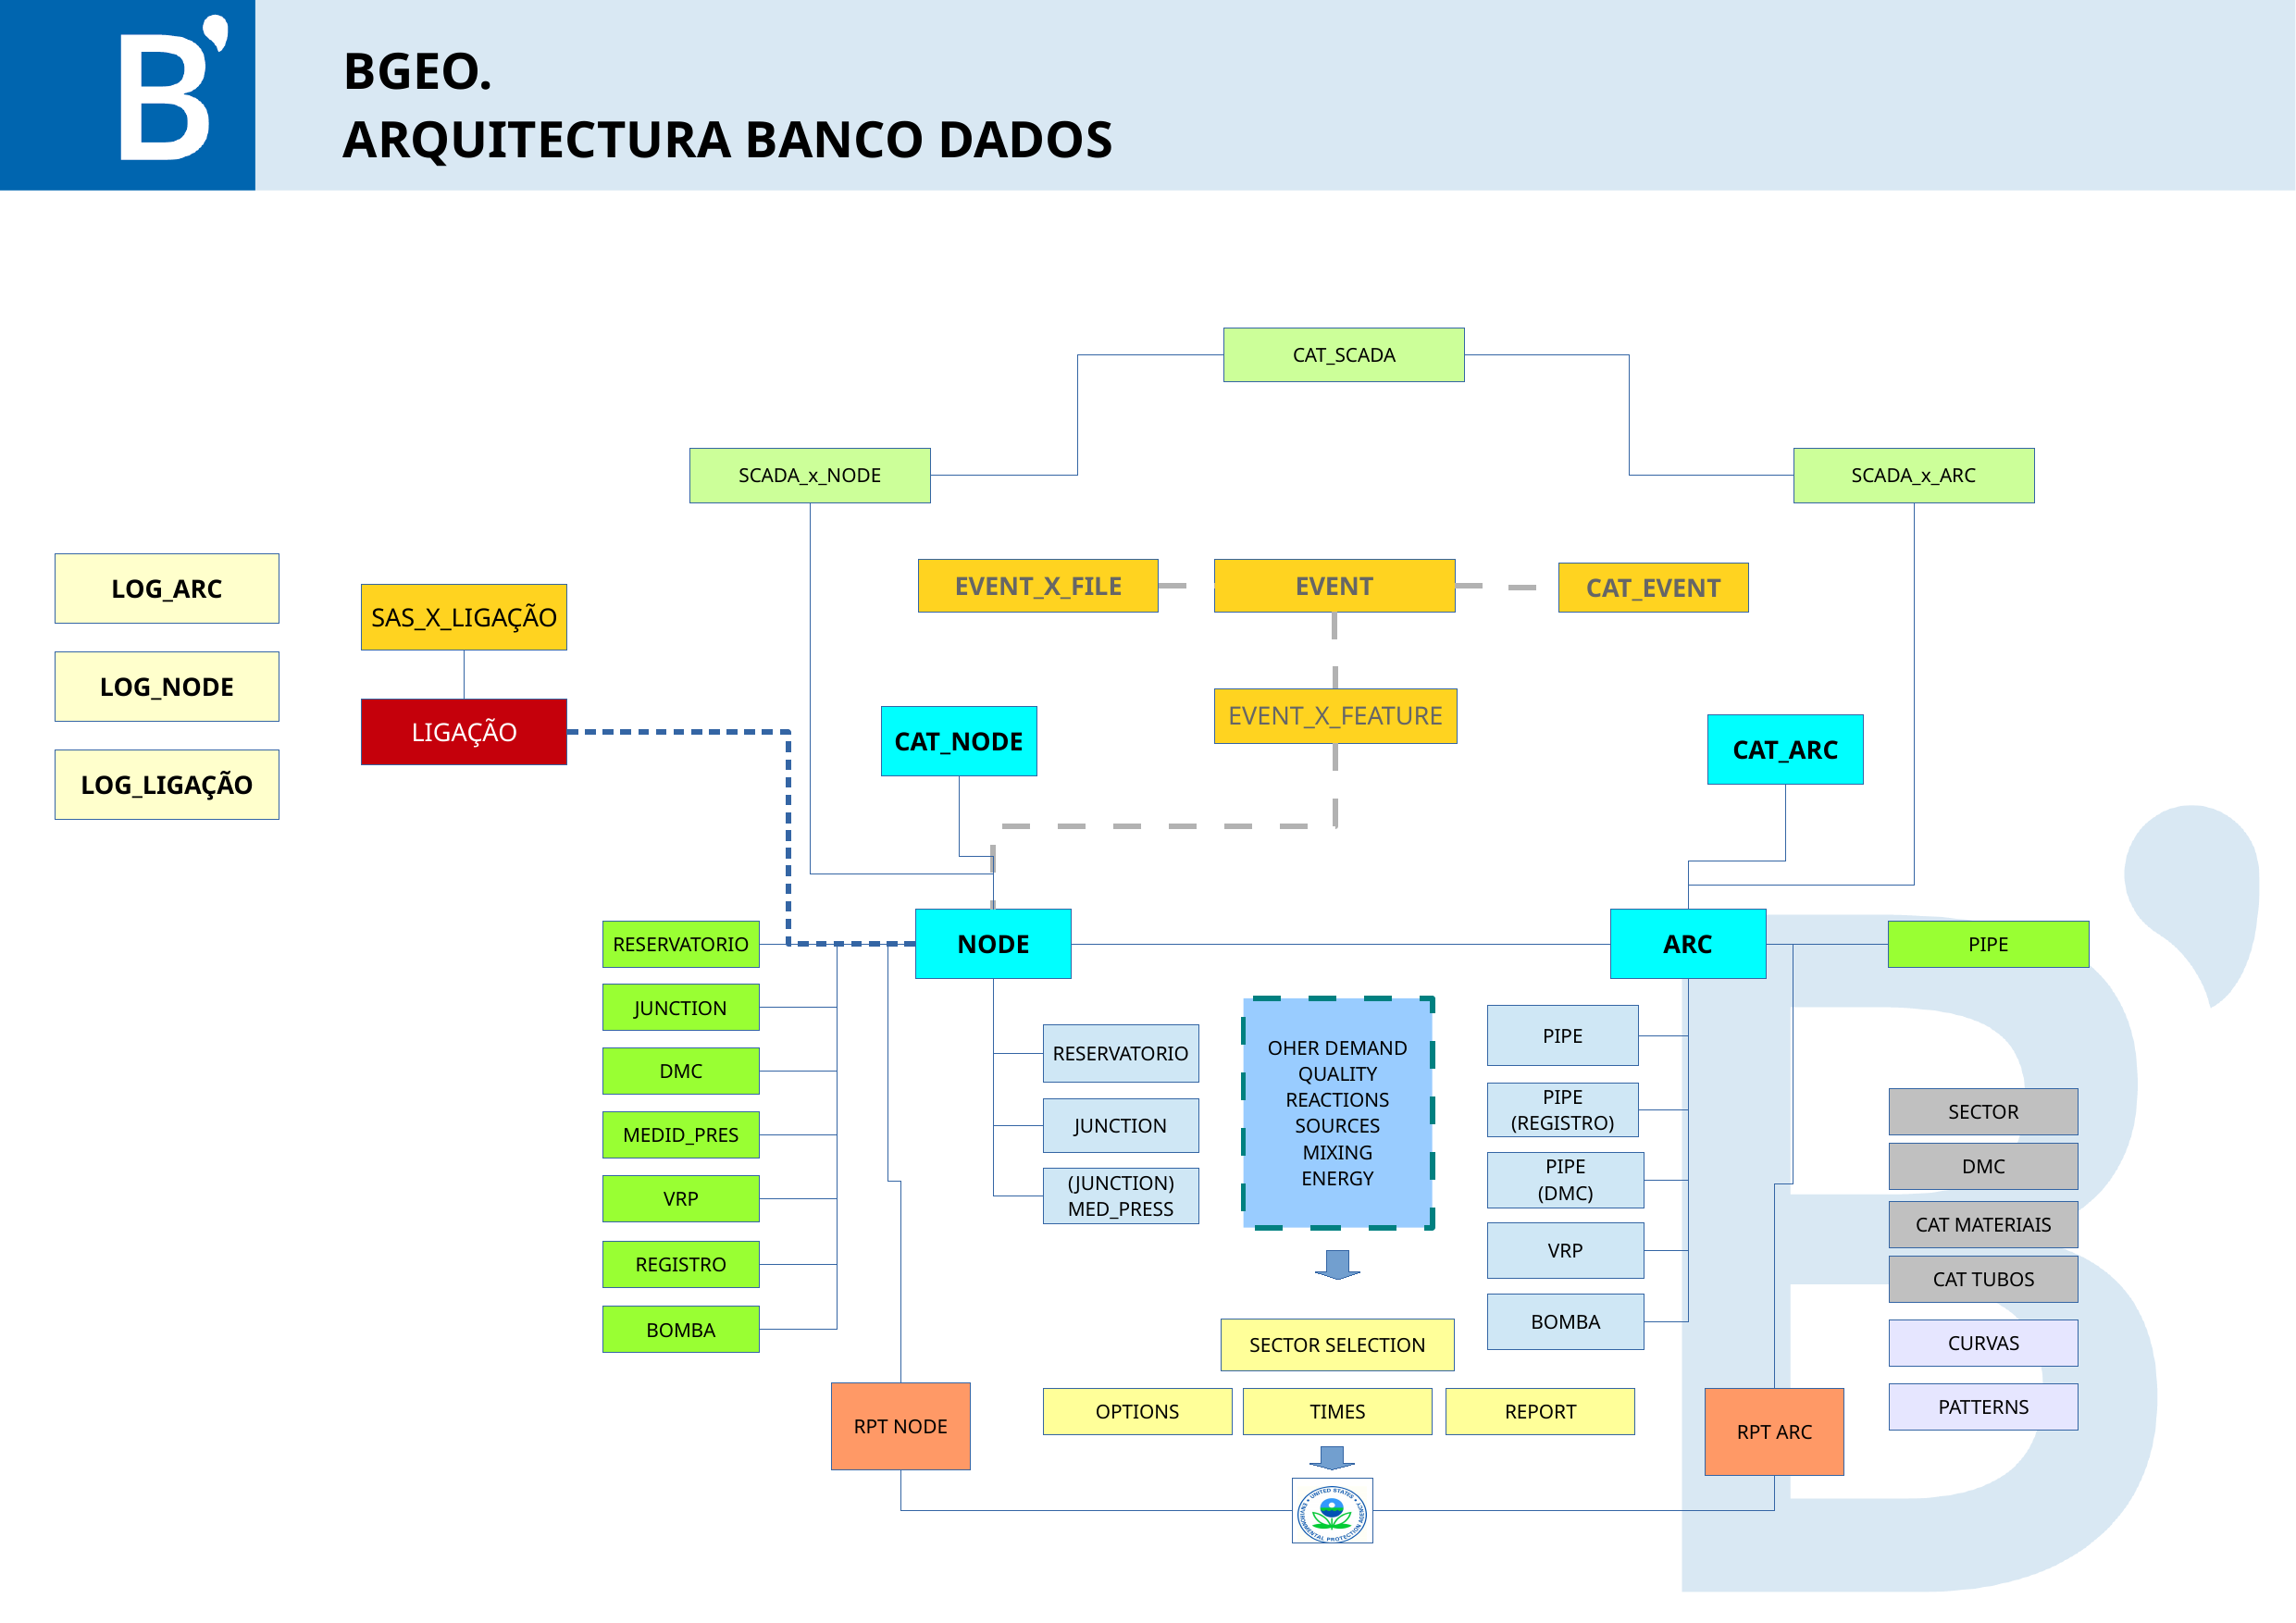

BGEO.
ARQUITECTURA BANCO DADOS
CAT_SCADA
SCADA_x_NODE
SCADA_x_ARC
LOG_ARC
EVENT_X_FILE
EVENT
CAT_EVENT
SAS_X_LIGAÇÃO
LOG_NODE
EVENT_X_FEATURE
LIGAÇÃO
CAT_NODE
CAT_ARC
LOG_LIGAÇÃO
NODE
ARC
RESERVATORIO
PIPE
JUNCTION
OHER DEMAND
QUALITY
REACTIONS
SOURCES
MIXING
ENERGY
PIPE
RESERVATORIO
DMC
PIPE
(REGISTRO)
SECTOR
JUNCTION
MEDID_PRES
DMC
PIPE
(DMC)
(JUNCTION)
MED_PRESS
VRP
CAT MATERIAIS
VRP
REGISTRO
CAT TUBOS
BOMBA
BOMBA
SECTOR SELECTION
CURVAS
RPT NODE
PATTERNS
OPTIONS
TIMES
REPORT
RPT ARC